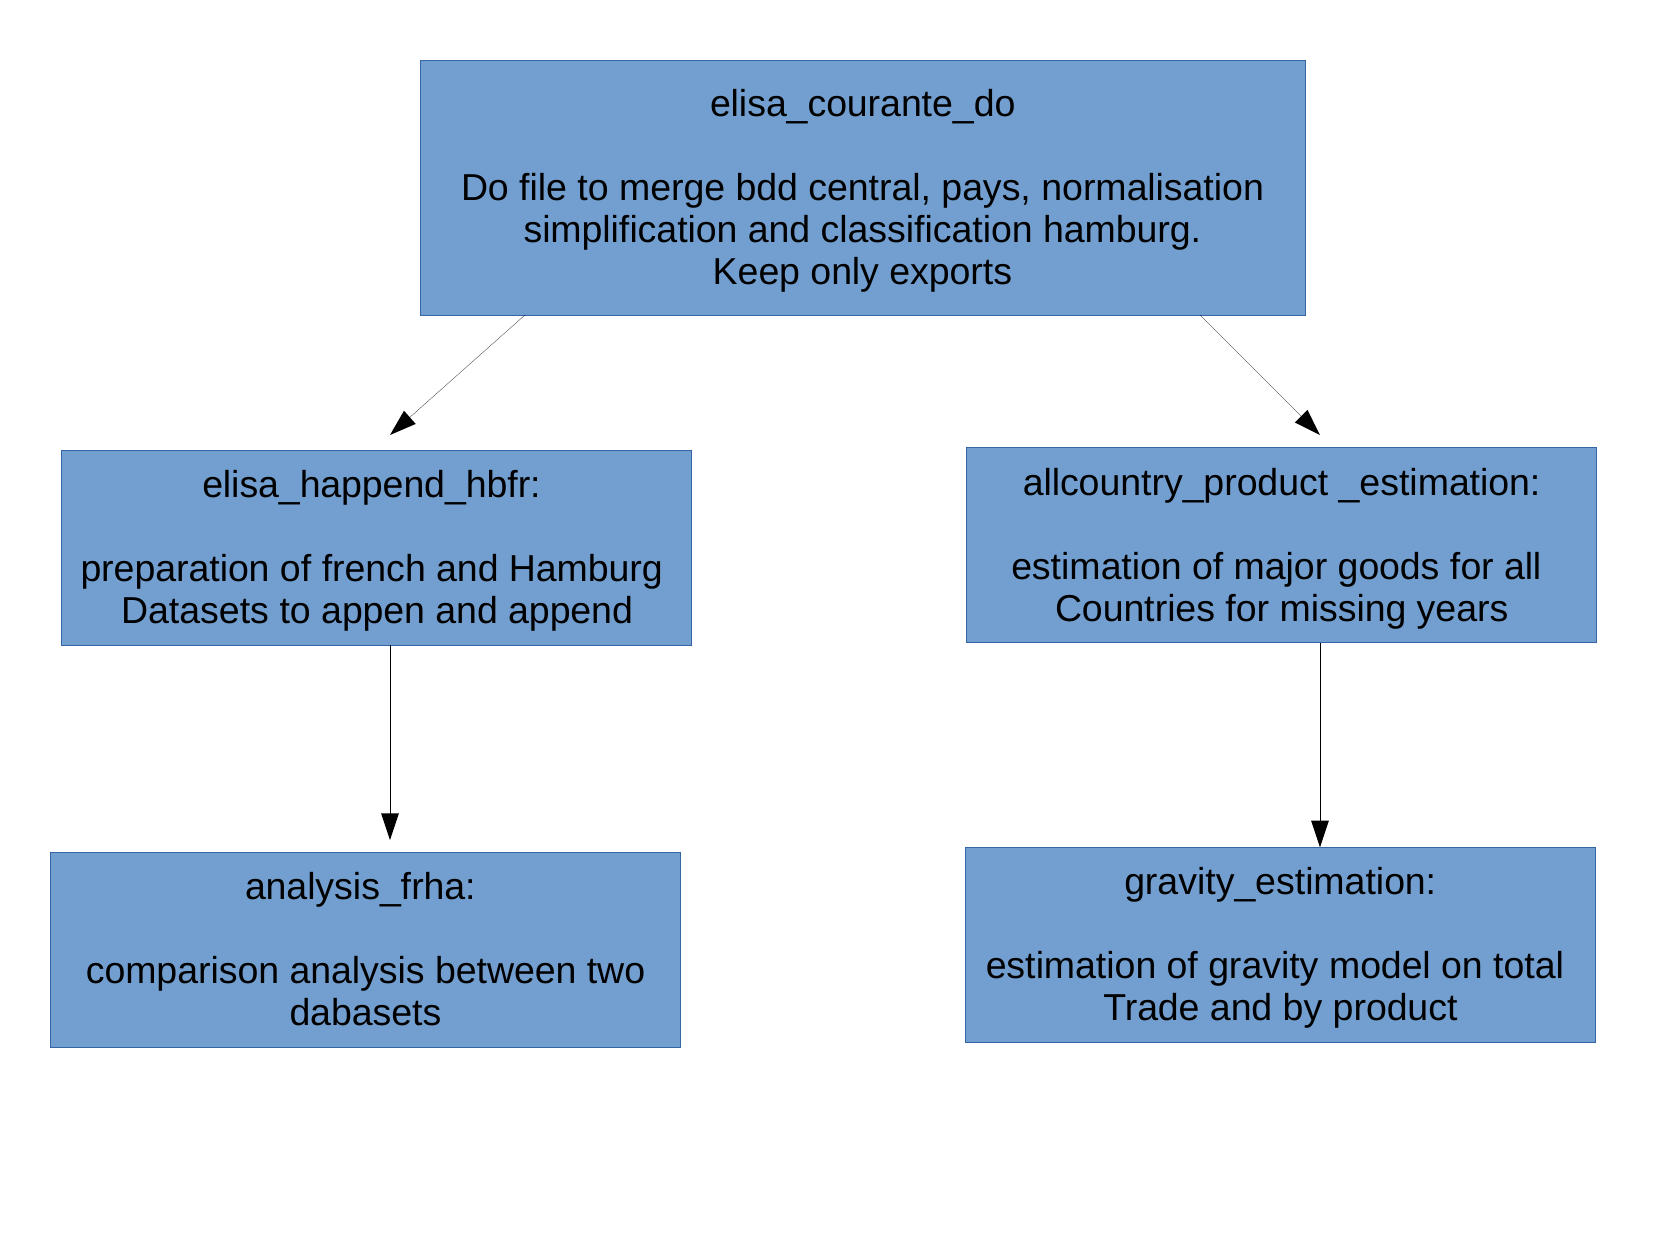

elisa_courante_do
Do file to merge bdd central, pays, normalisation
 simplification and classification hamburg.
Keep only exports
allcountry_product _estimation:
estimation of major goods for all
Countries for missing years
elisa_happend_hbfr:
preparation of french and Hamburg
Datasets to appen and append
gravity_estimation:
estimation of gravity model on total
Trade and by product
analysis_frha:
comparison analysis between two
dabasets